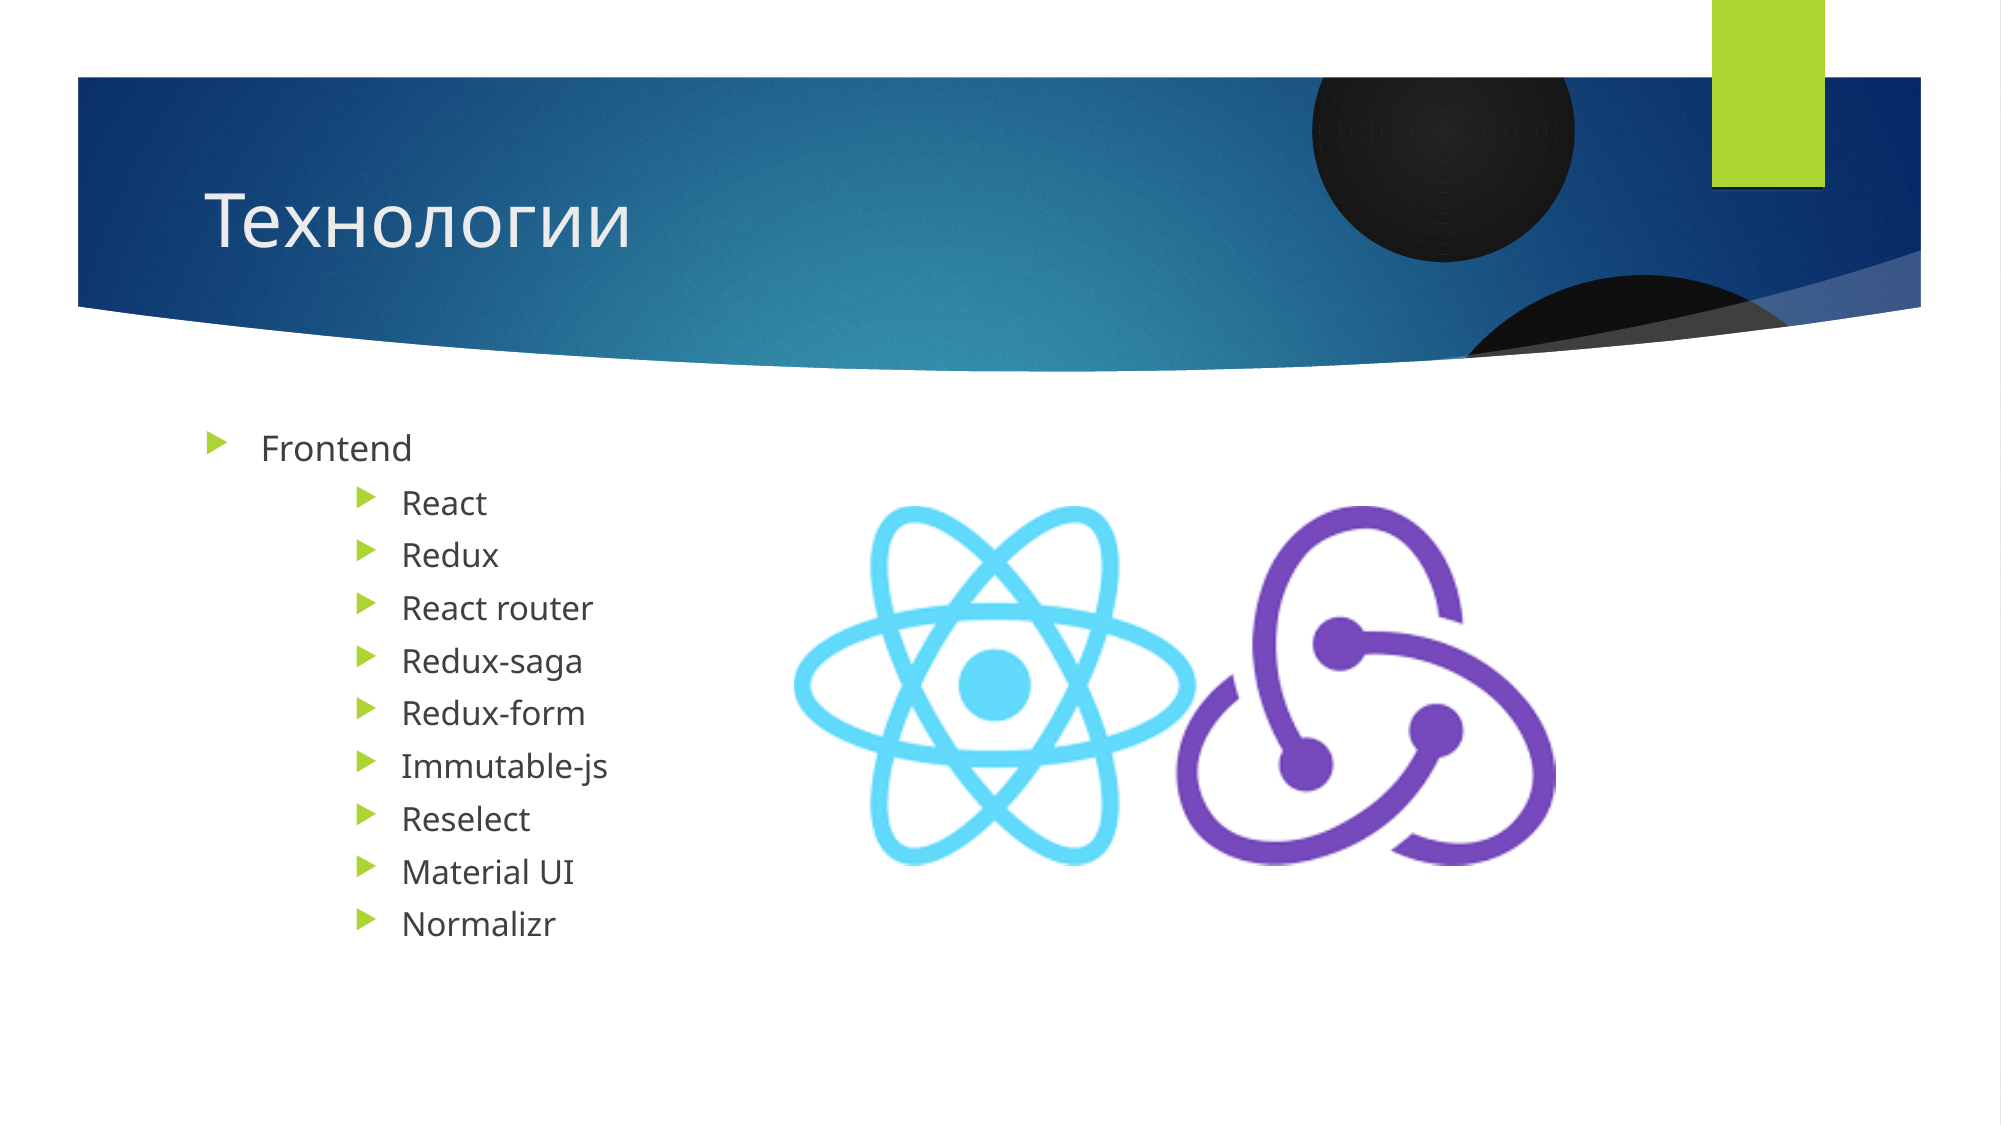

# Технологии
Frontend
React
Redux
React router
Redux-saga
Redux-form
Immutable-js
Reselect
Material UI
Normalizr